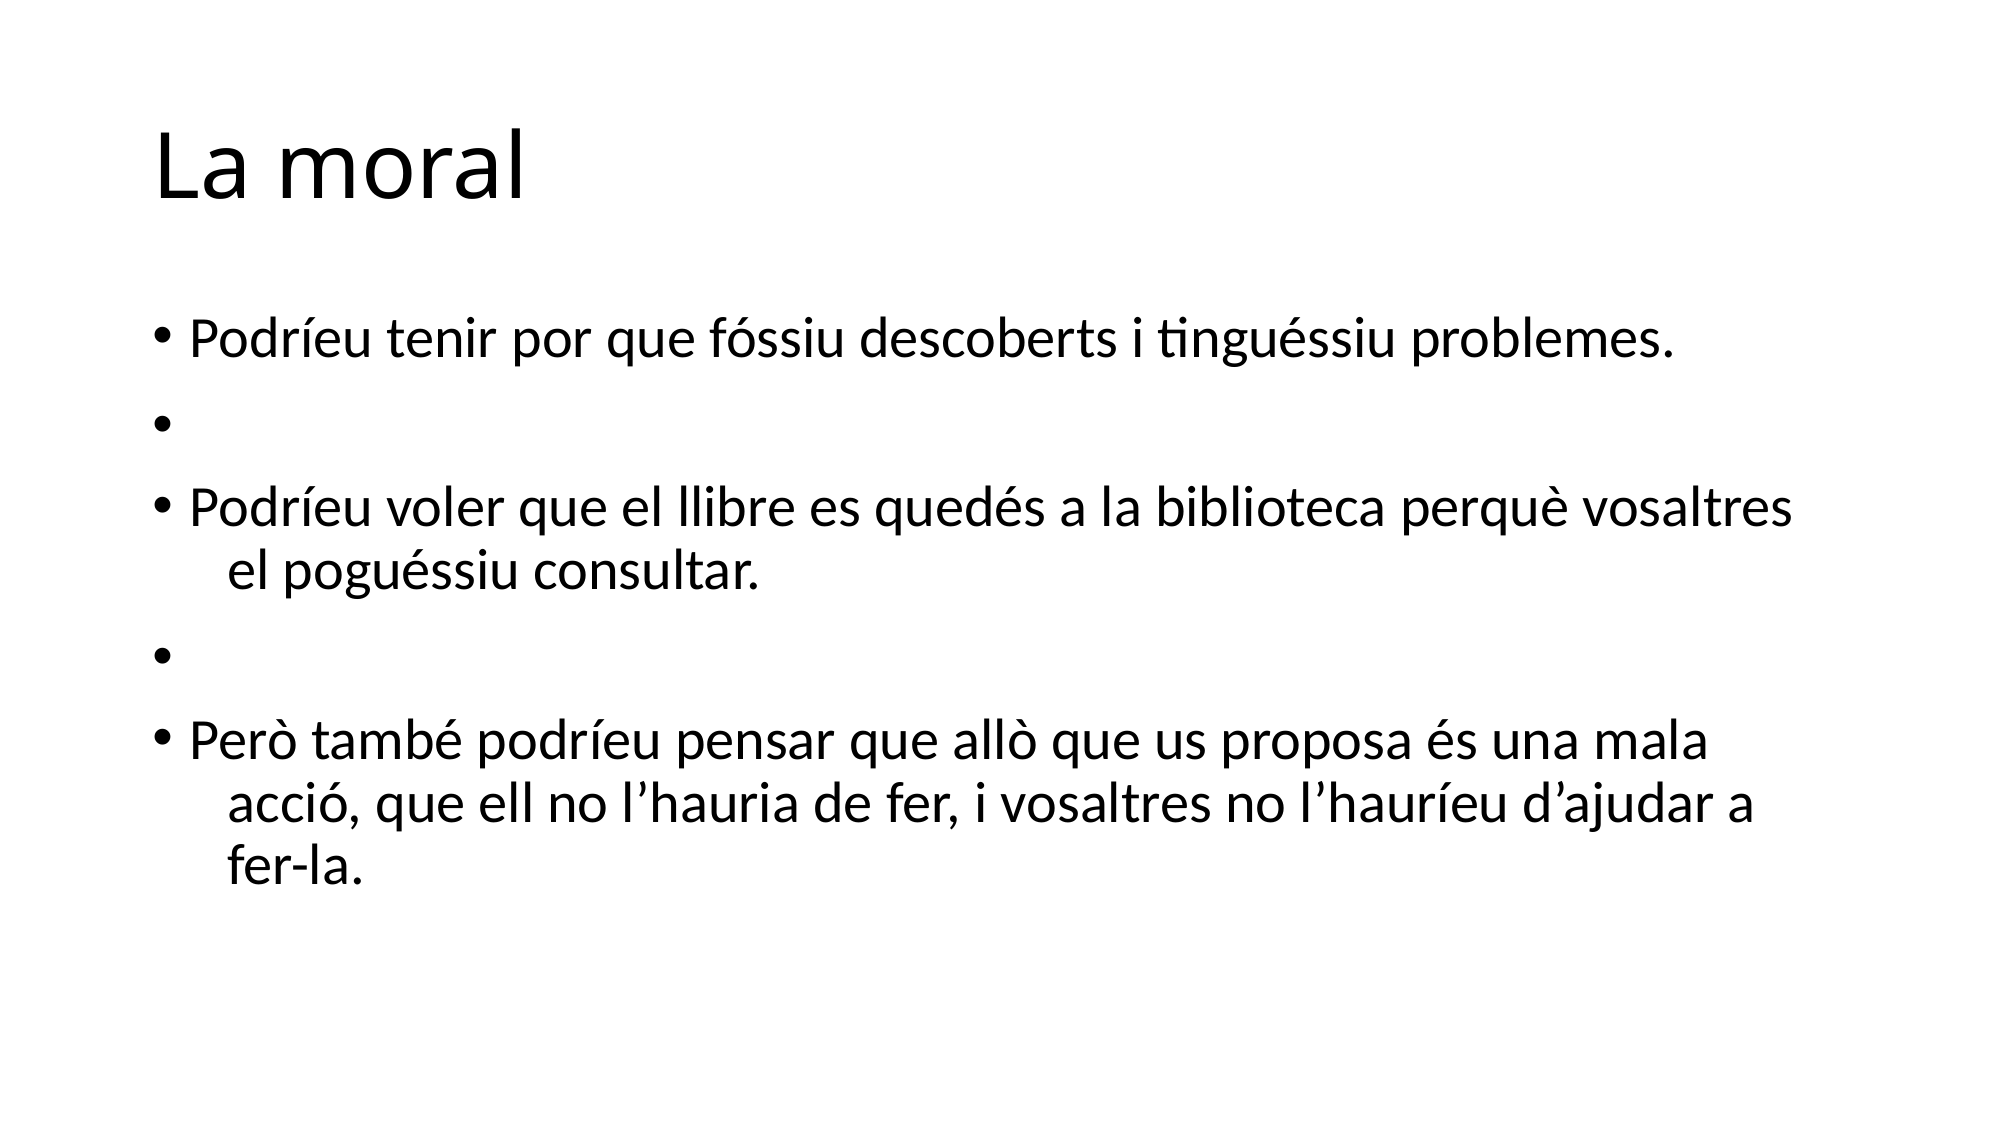

# La moral
Podríeu tenir por que fóssiu descoberts i tinguéssiu problemes.
Podríeu voler que el llibre es quedés a la biblioteca perquè vosaltres el poguéssiu consultar.
Però també podríeu pensar que allò que us proposa és una mala acció, que ell no l’hauria de fer, i vosaltres no l’hauríeu d’ajudar a fer-la.